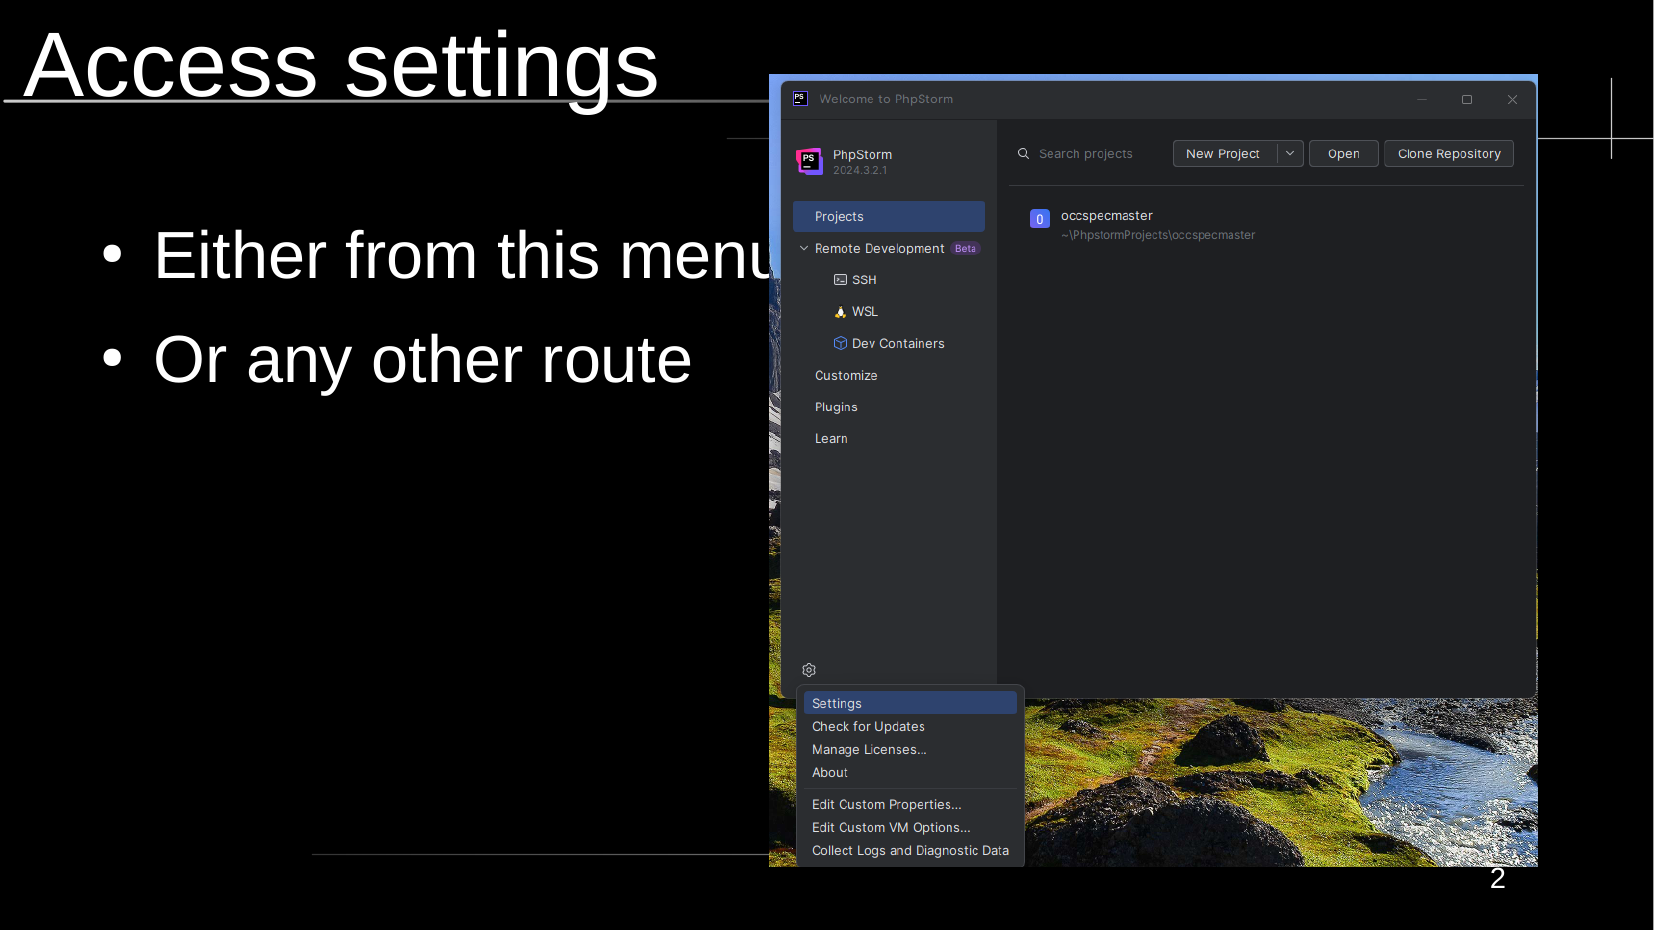

# Access settings
Either from this menu
Or any other route
2